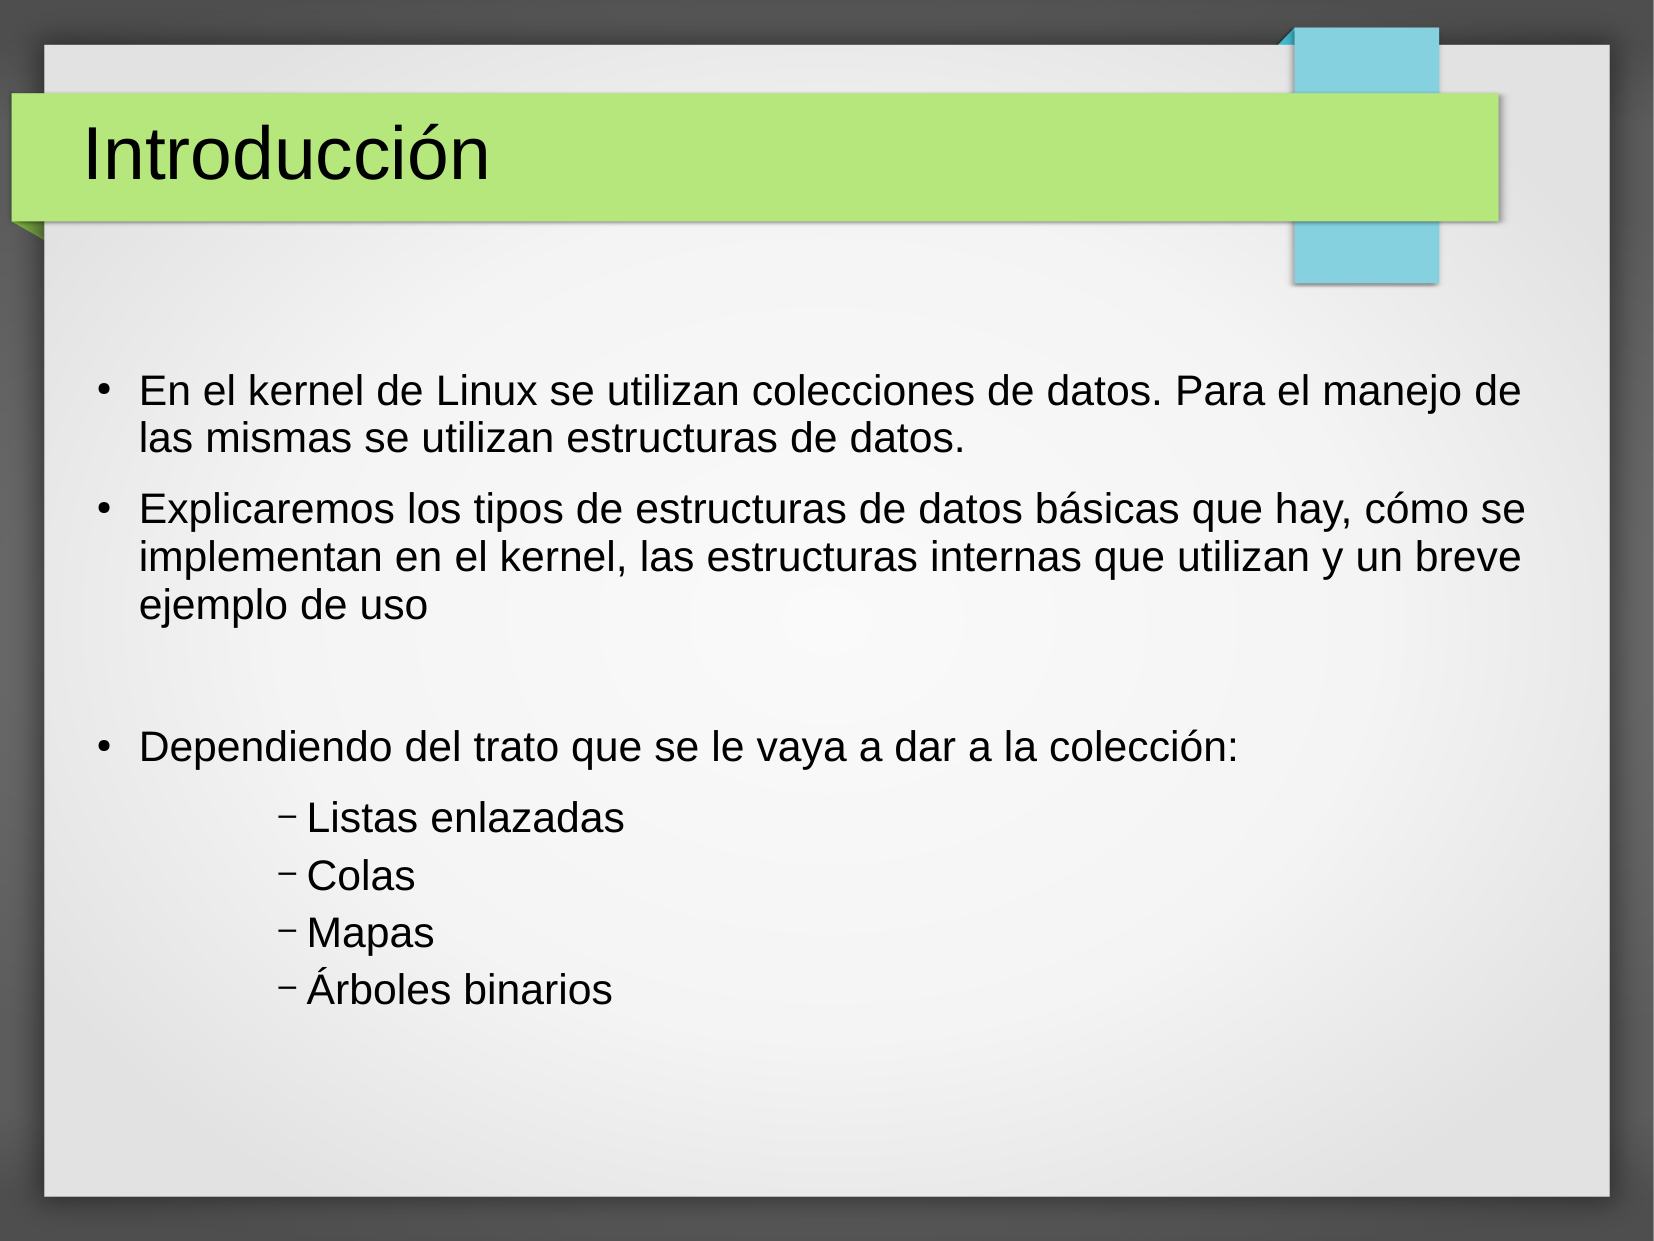

# Introducción
En el kernel de Linux se utilizan colecciones de datos. Para el manejo de las mismas se utilizan estructuras de datos.
Explicaremos los tipos de estructuras de datos básicas que hay, cómo se implementan en el kernel, las estructuras internas que utilizan y un breve ejemplo de uso
Dependiendo del trato que se le vaya a dar a la colección:
Listas enlazadas
Colas
Mapas
Árboles binarios